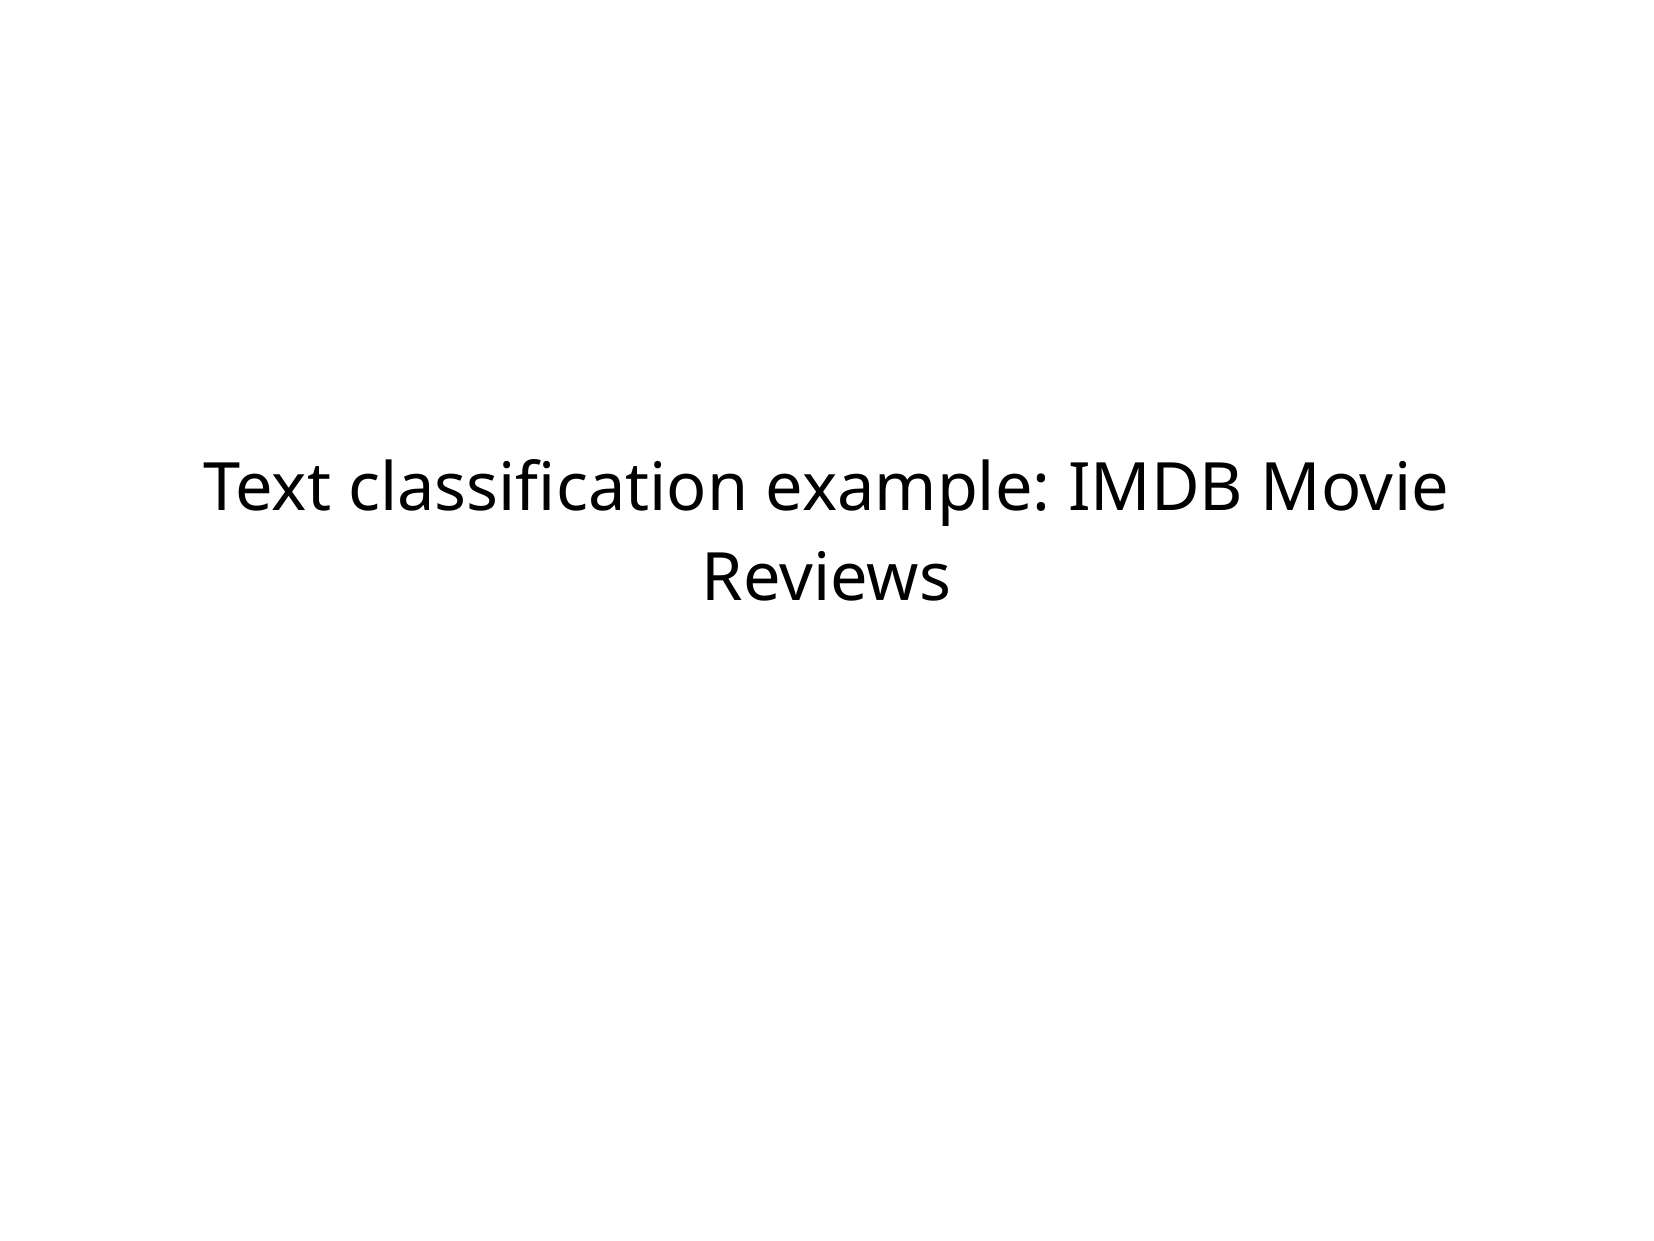

# Text classification example: IMDB Movie Reviews